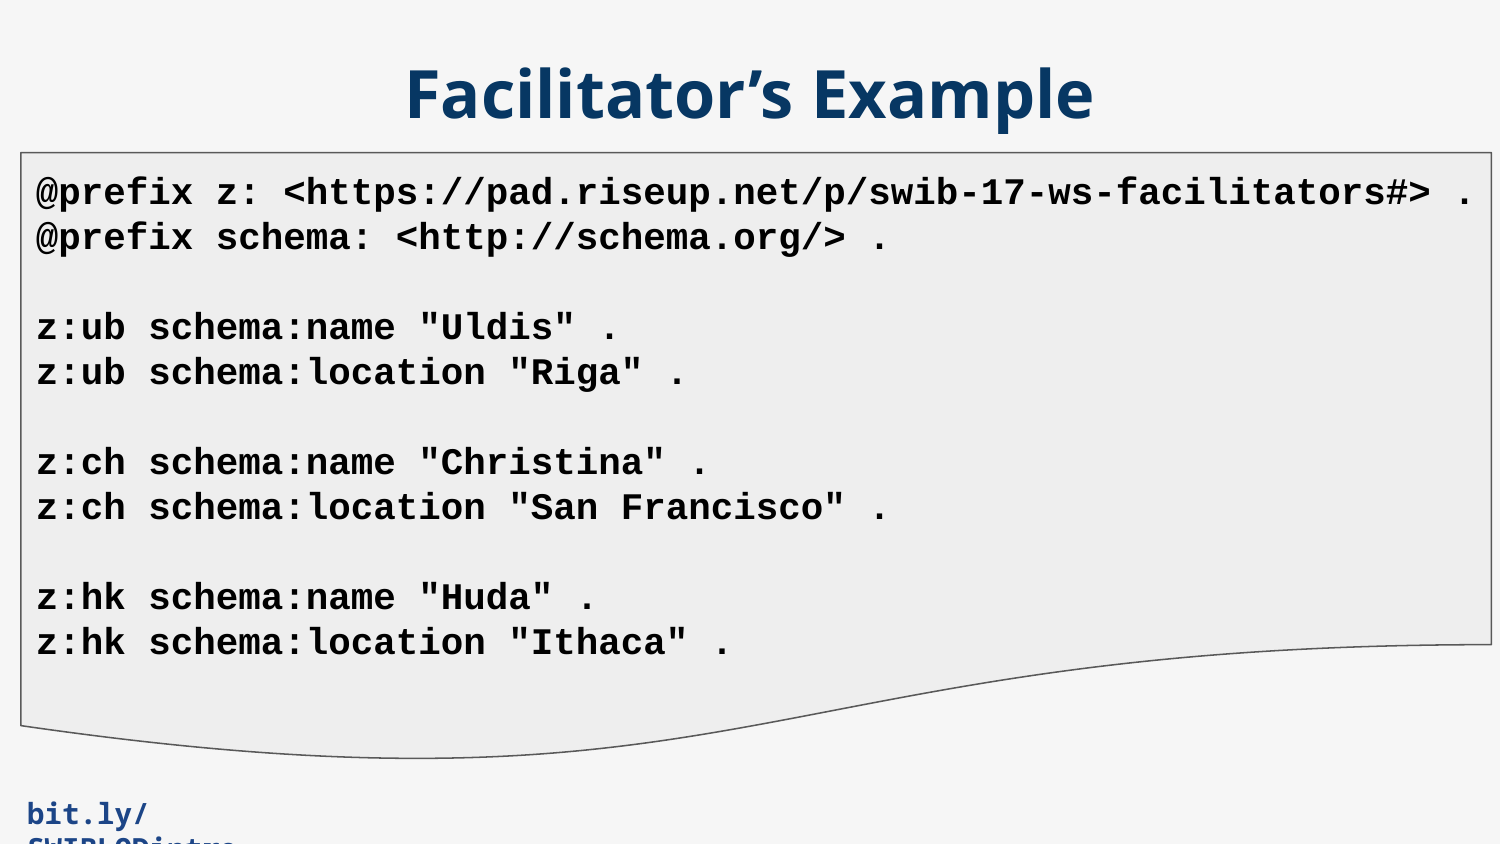

# Facilitator’s Example
@prefix z: <https://pad.riseup.net/p/swib-17-ws-facilitators#> .
@prefix schema: <http://schema.org/> .
z:ub schema:name "Uldis" .
z:ub schema:location "Riga" .
z:ch schema:name "Christina" .
z:ch schema:location "San Francisco" .
z:hk schema:name "Huda" .
z:hk schema:location "Ithaca" .